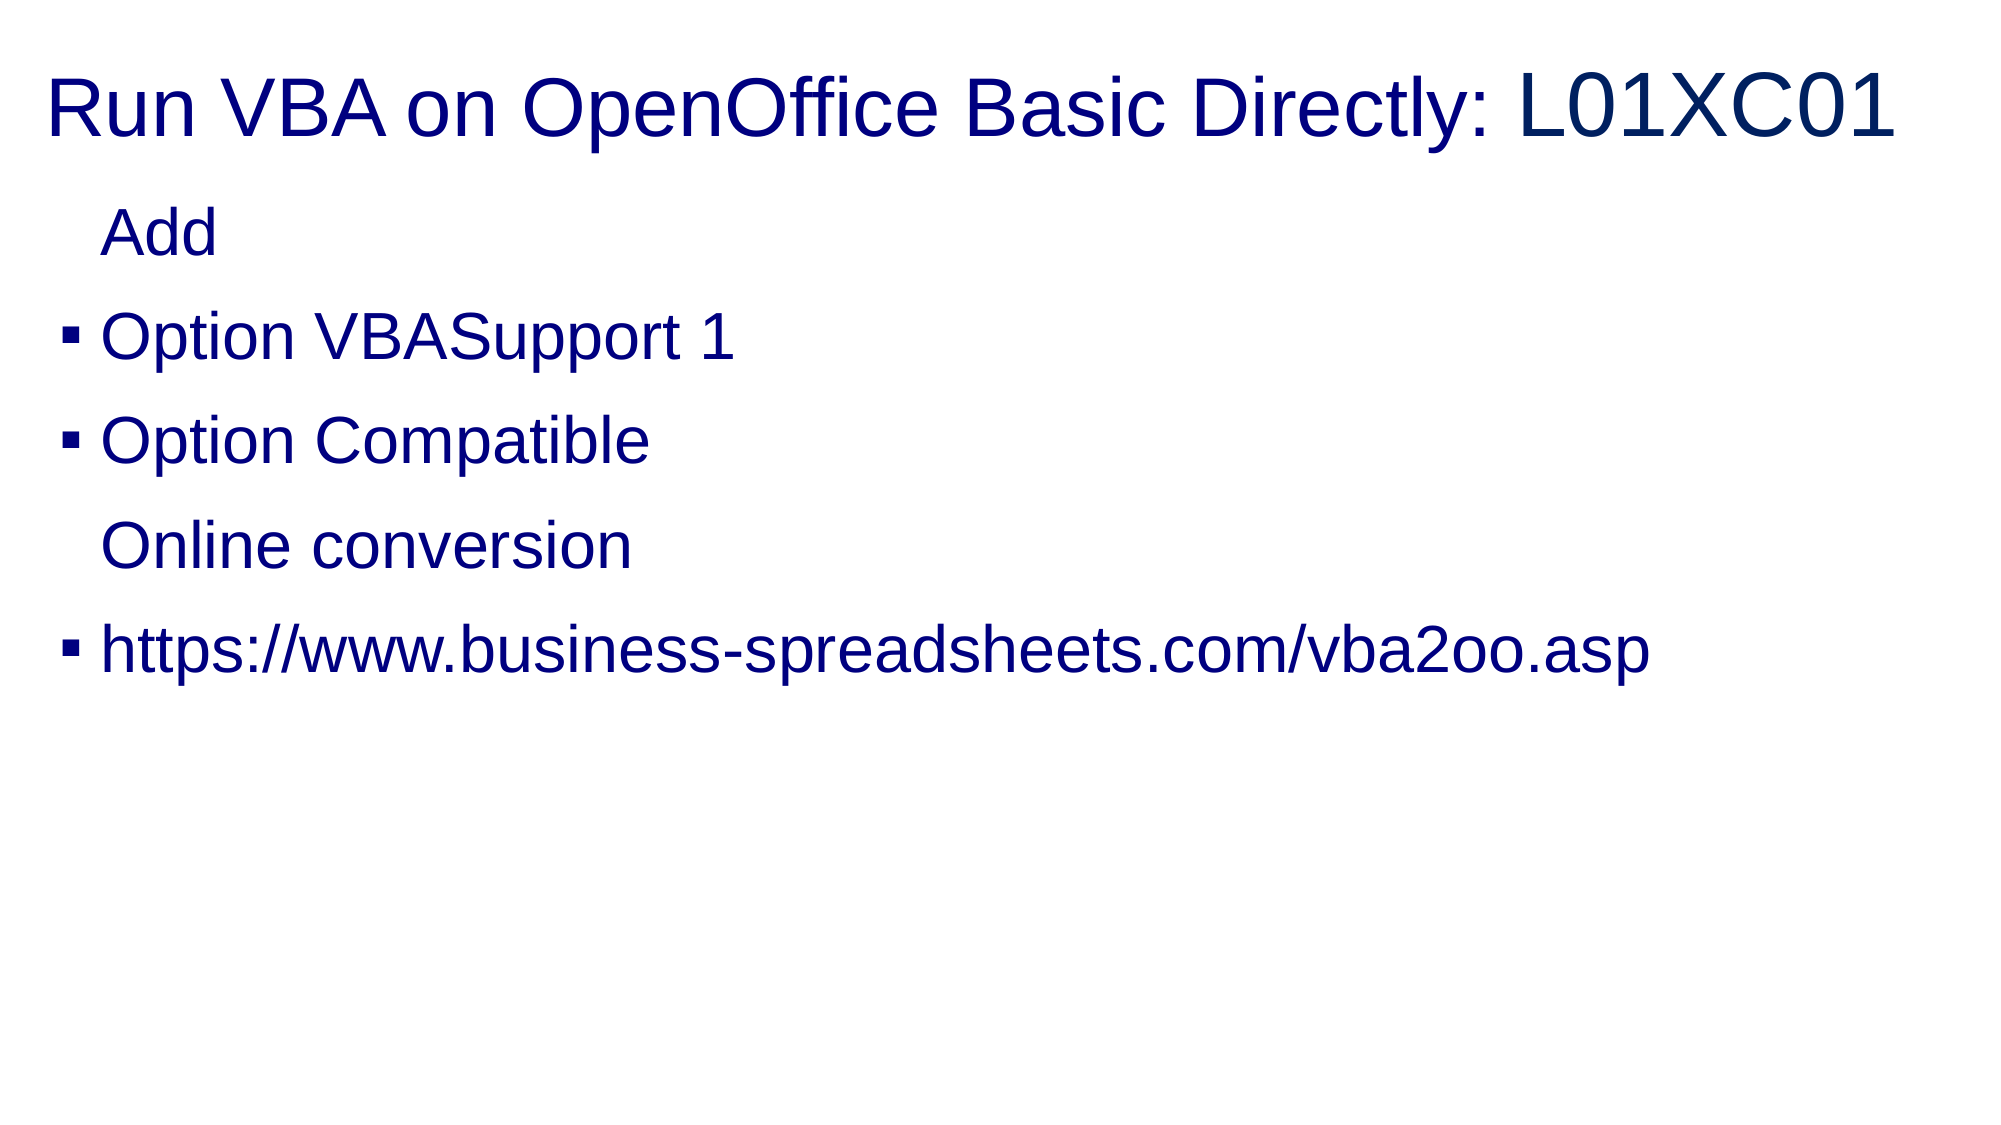

# Run VBA on OpenOffice Basic Directly: L01XC01
Add
Option VBASupport 1
Option Compatible
Online conversion
https://www.business-spreadsheets.com/vba2oo.asp